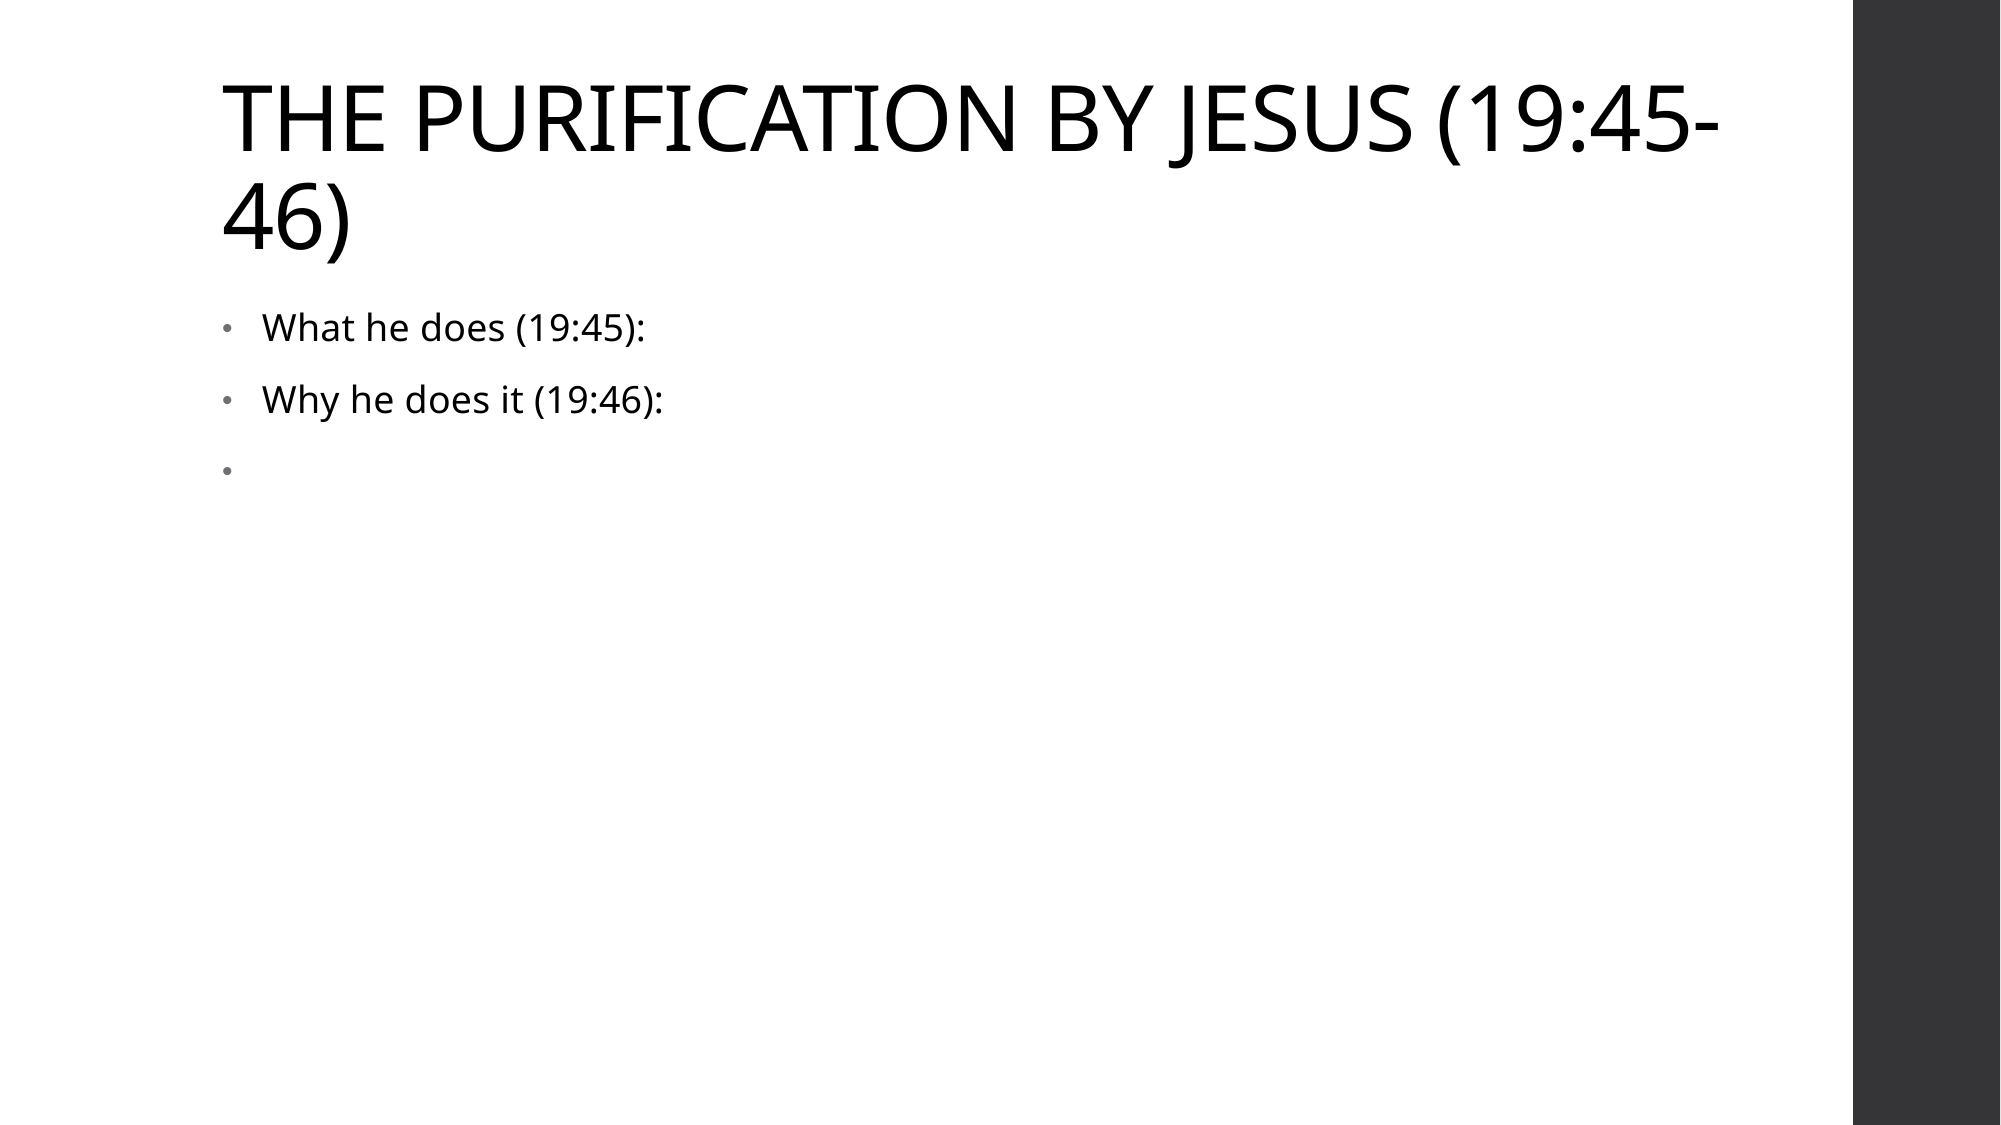

# THE PURIFICATION BY JESUS (19:45-46)
 What he does (19:45):
 Why he does it (19:46):